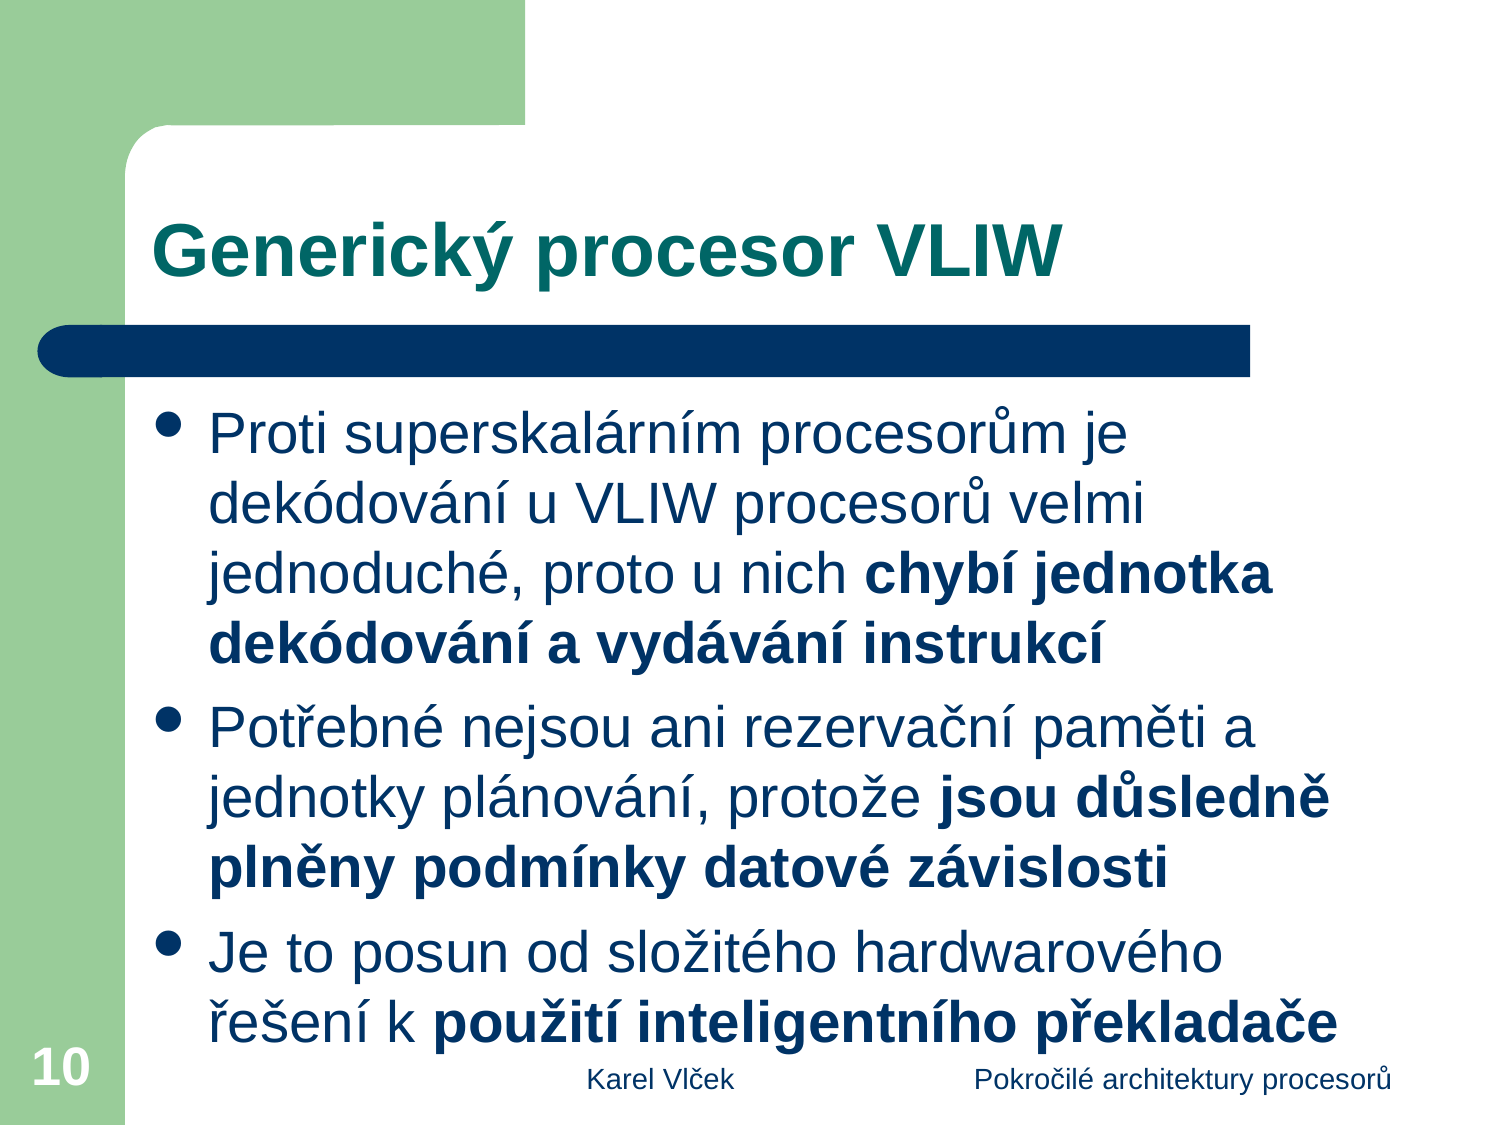

# Generický procesor VLIW
Proti superskalárním procesorům je dekódování u VLIW procesorů velmi jednoduché, proto u nich chybí jednotka dekódování a vydávání instrukcí
Potřebné nejsou ani rezervační paměti a jednotky plánování, protože jsou důsledně plněny podmínky datové závislosti
Je to posun od složitého hardwarového řešení k použití inteligentního překladače
10
Karel Vlček
Pokročilé architektury procesorů